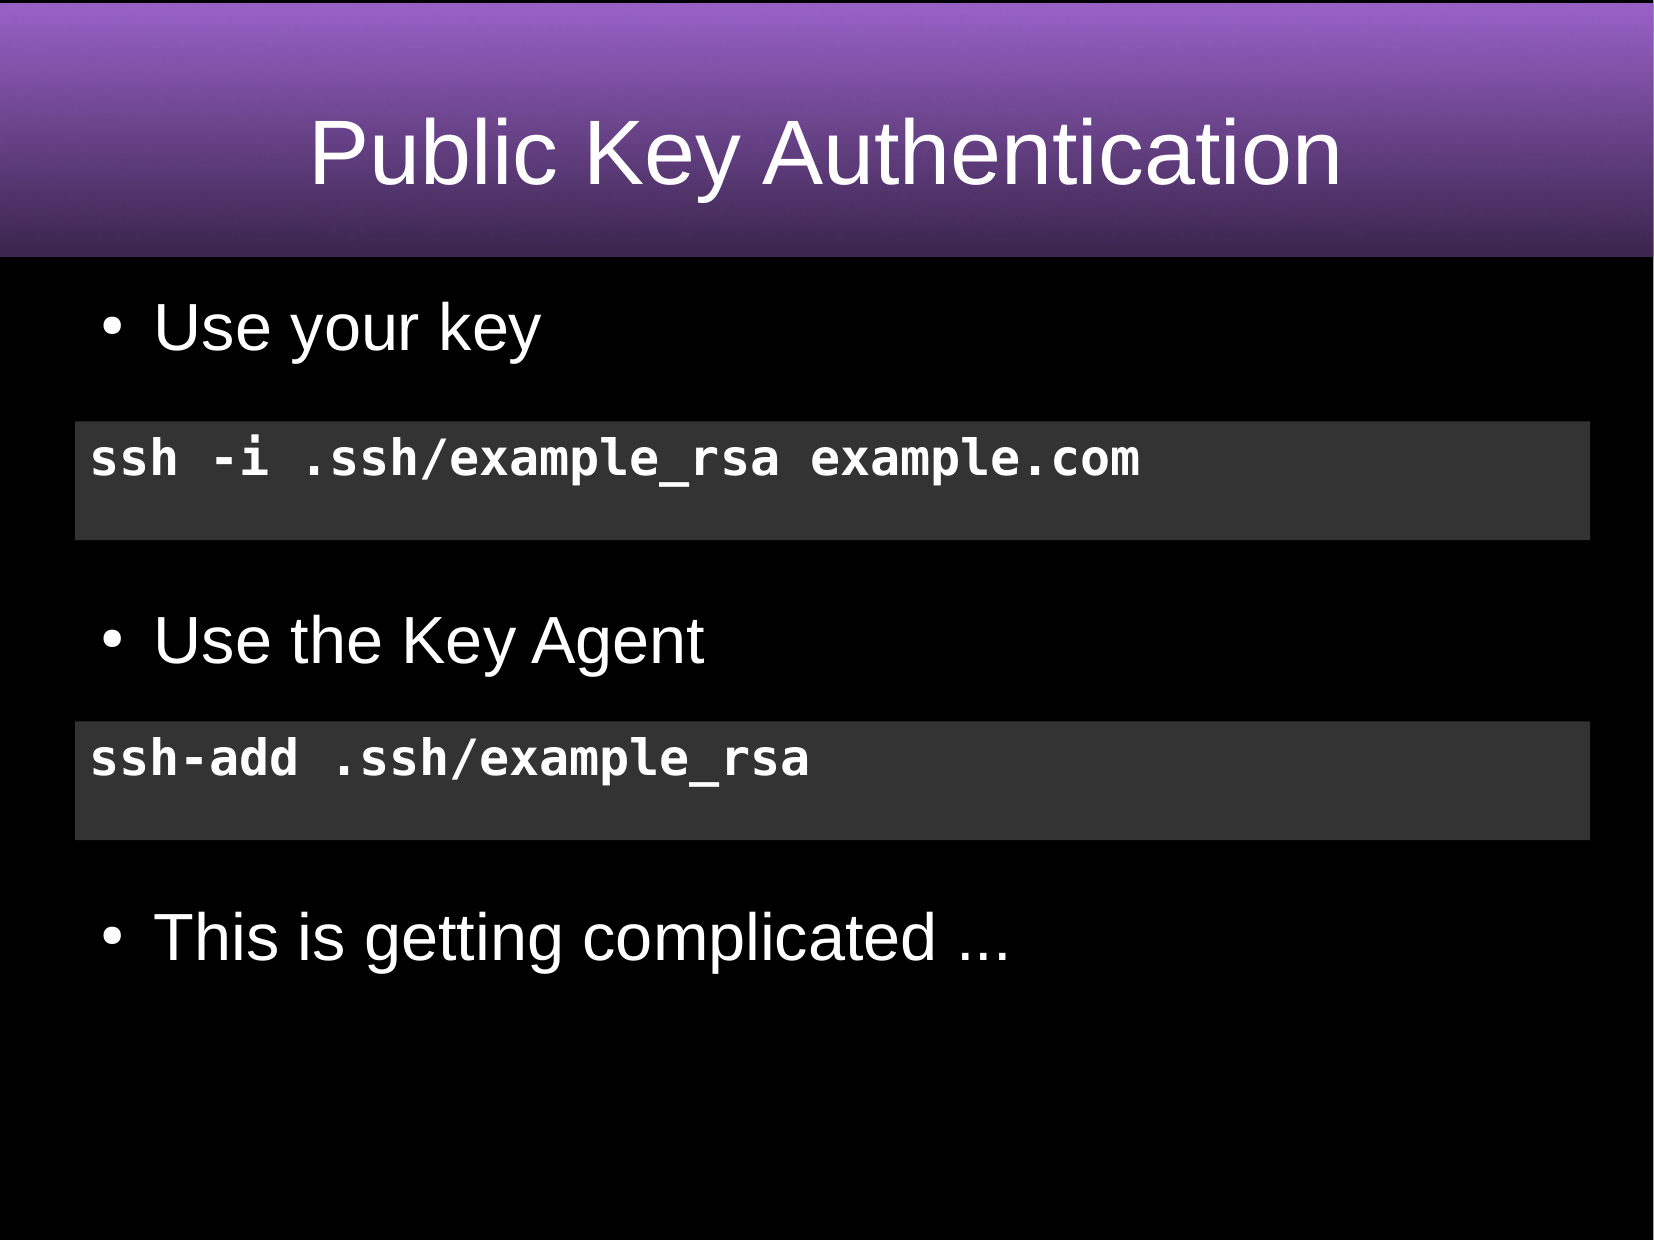

# Public Key Authentication
Use your key
Use the Key Agent
ssh -i .ssh/example_rsa example.com
ssh-add .ssh/example_rsa
This is getting complicated ...